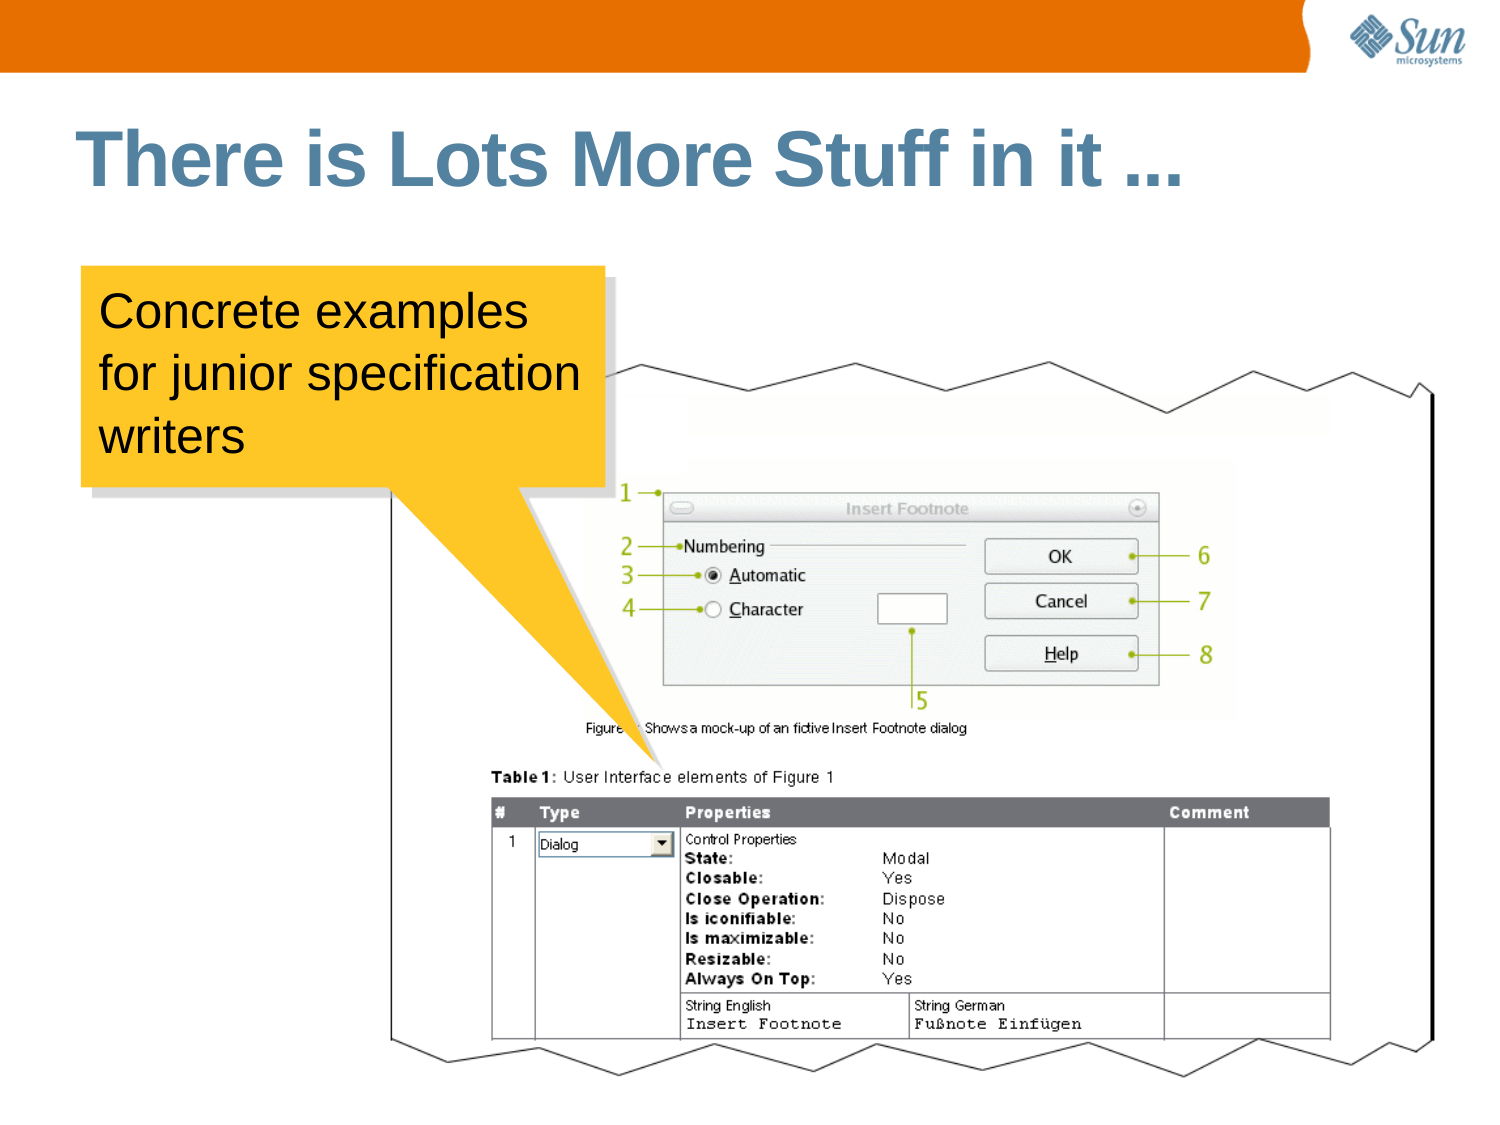

# There is Lots More Stuff in it ...
Concrete examples
for junior specification
writers